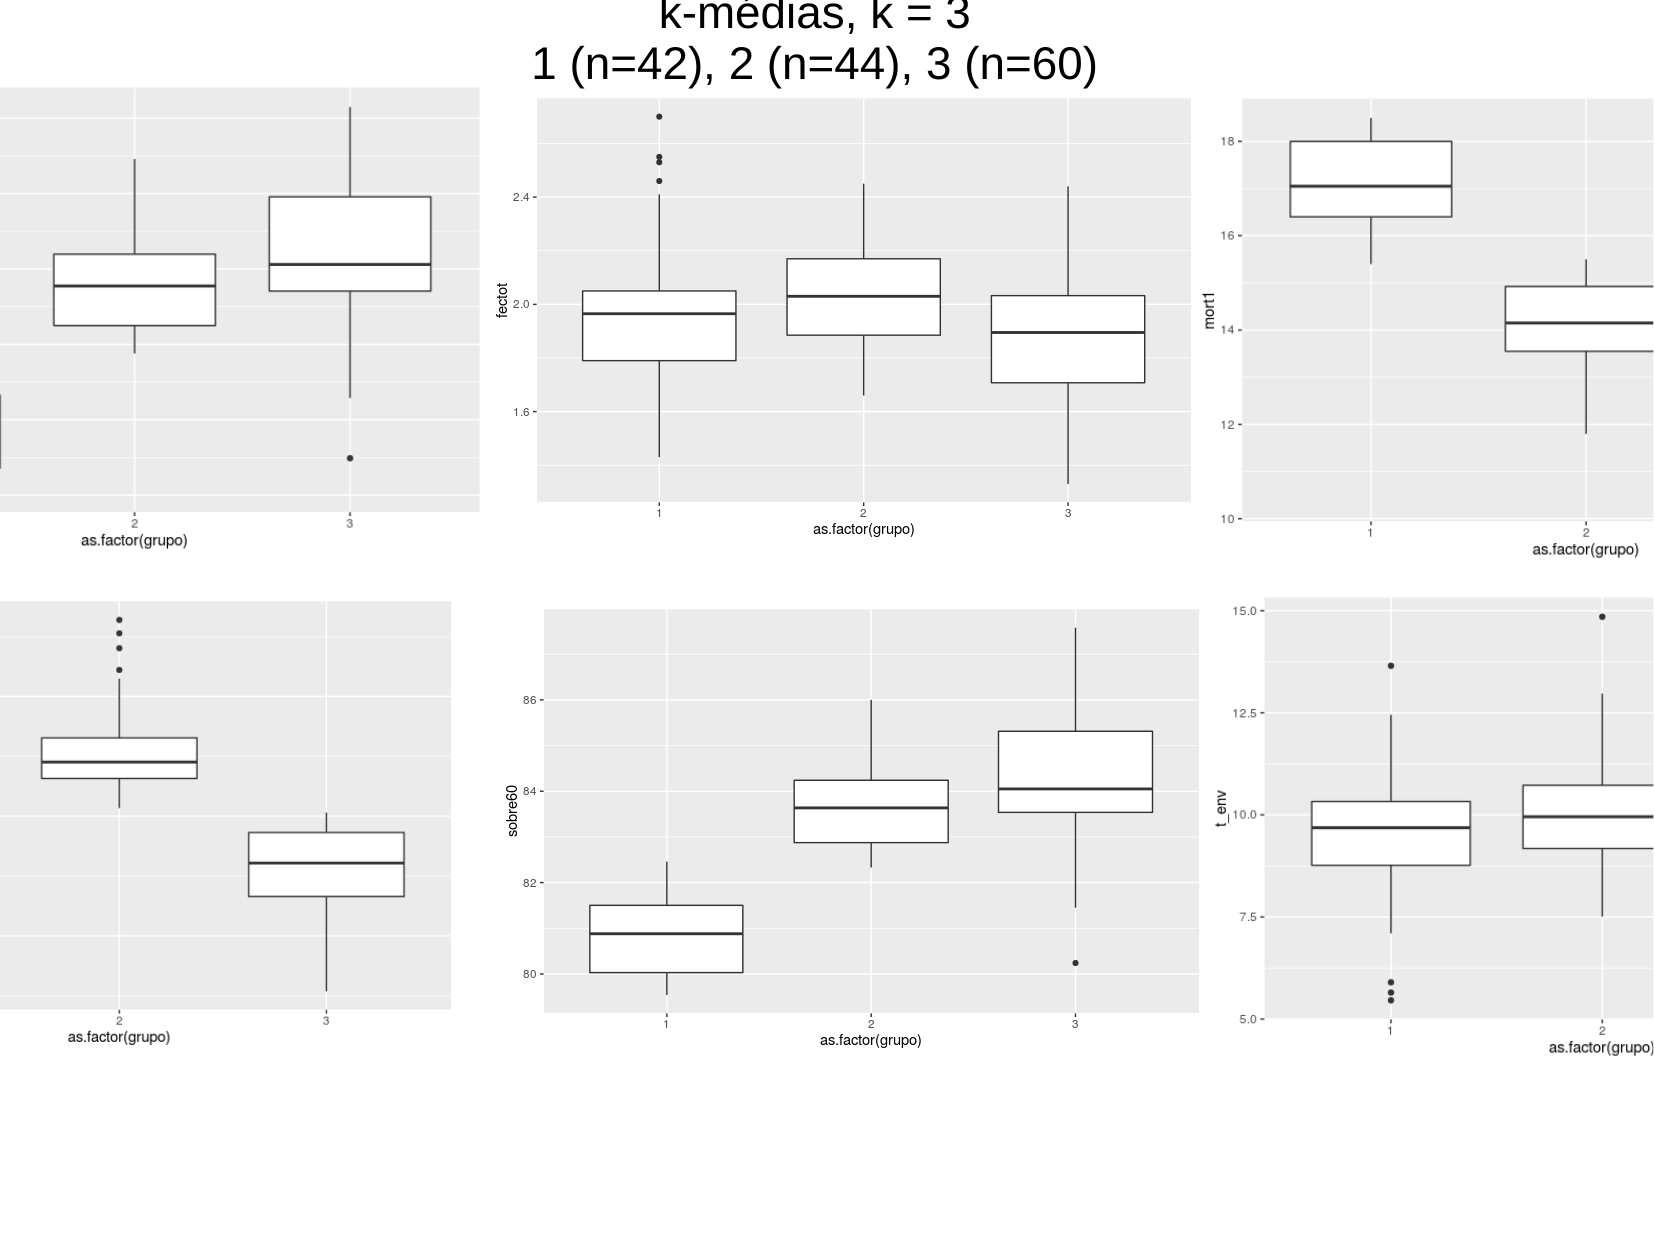

# k-médias, k = 3 1 (n=42), 2 (n=44), 3 (n=60)